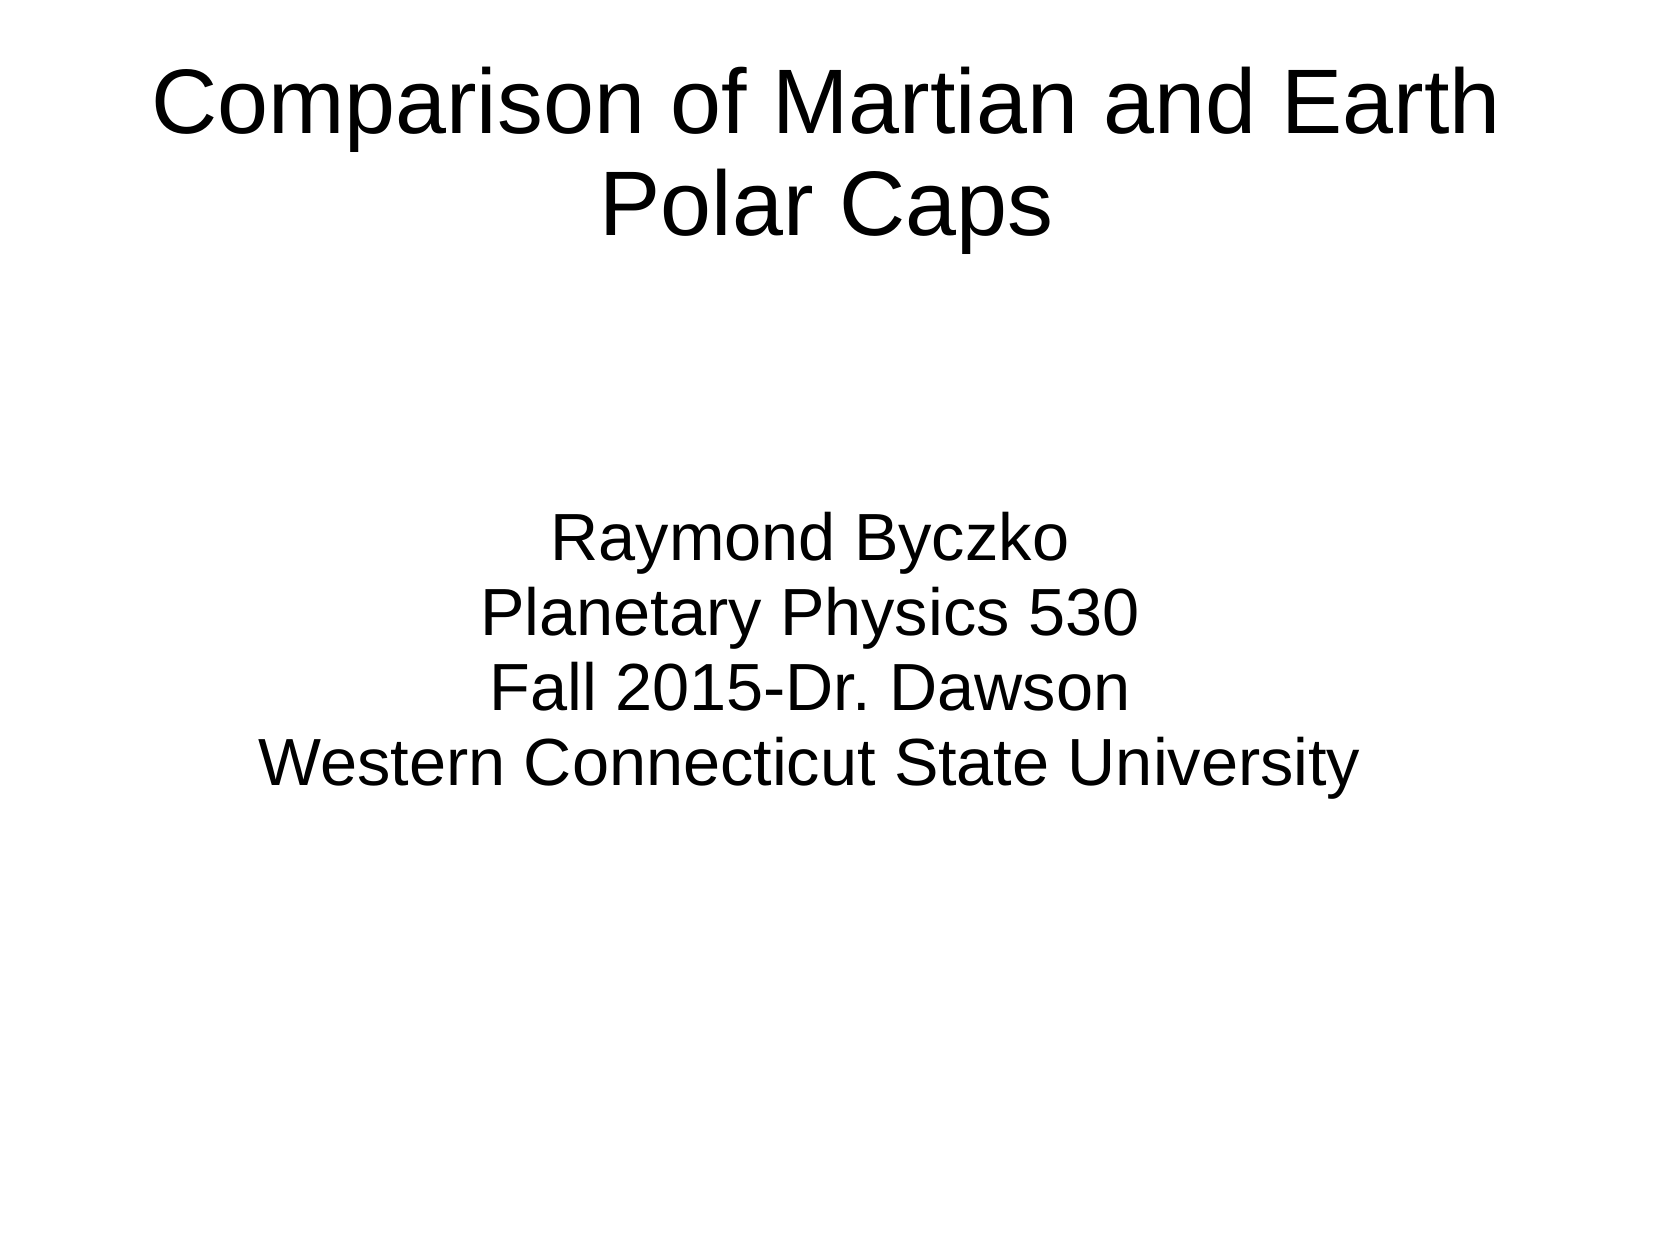

# Comparison of Martian and Earth Polar Caps
Raymond Byczko
Planetary Physics 530
Fall 2015-Dr. Dawson
Western Connecticut State University